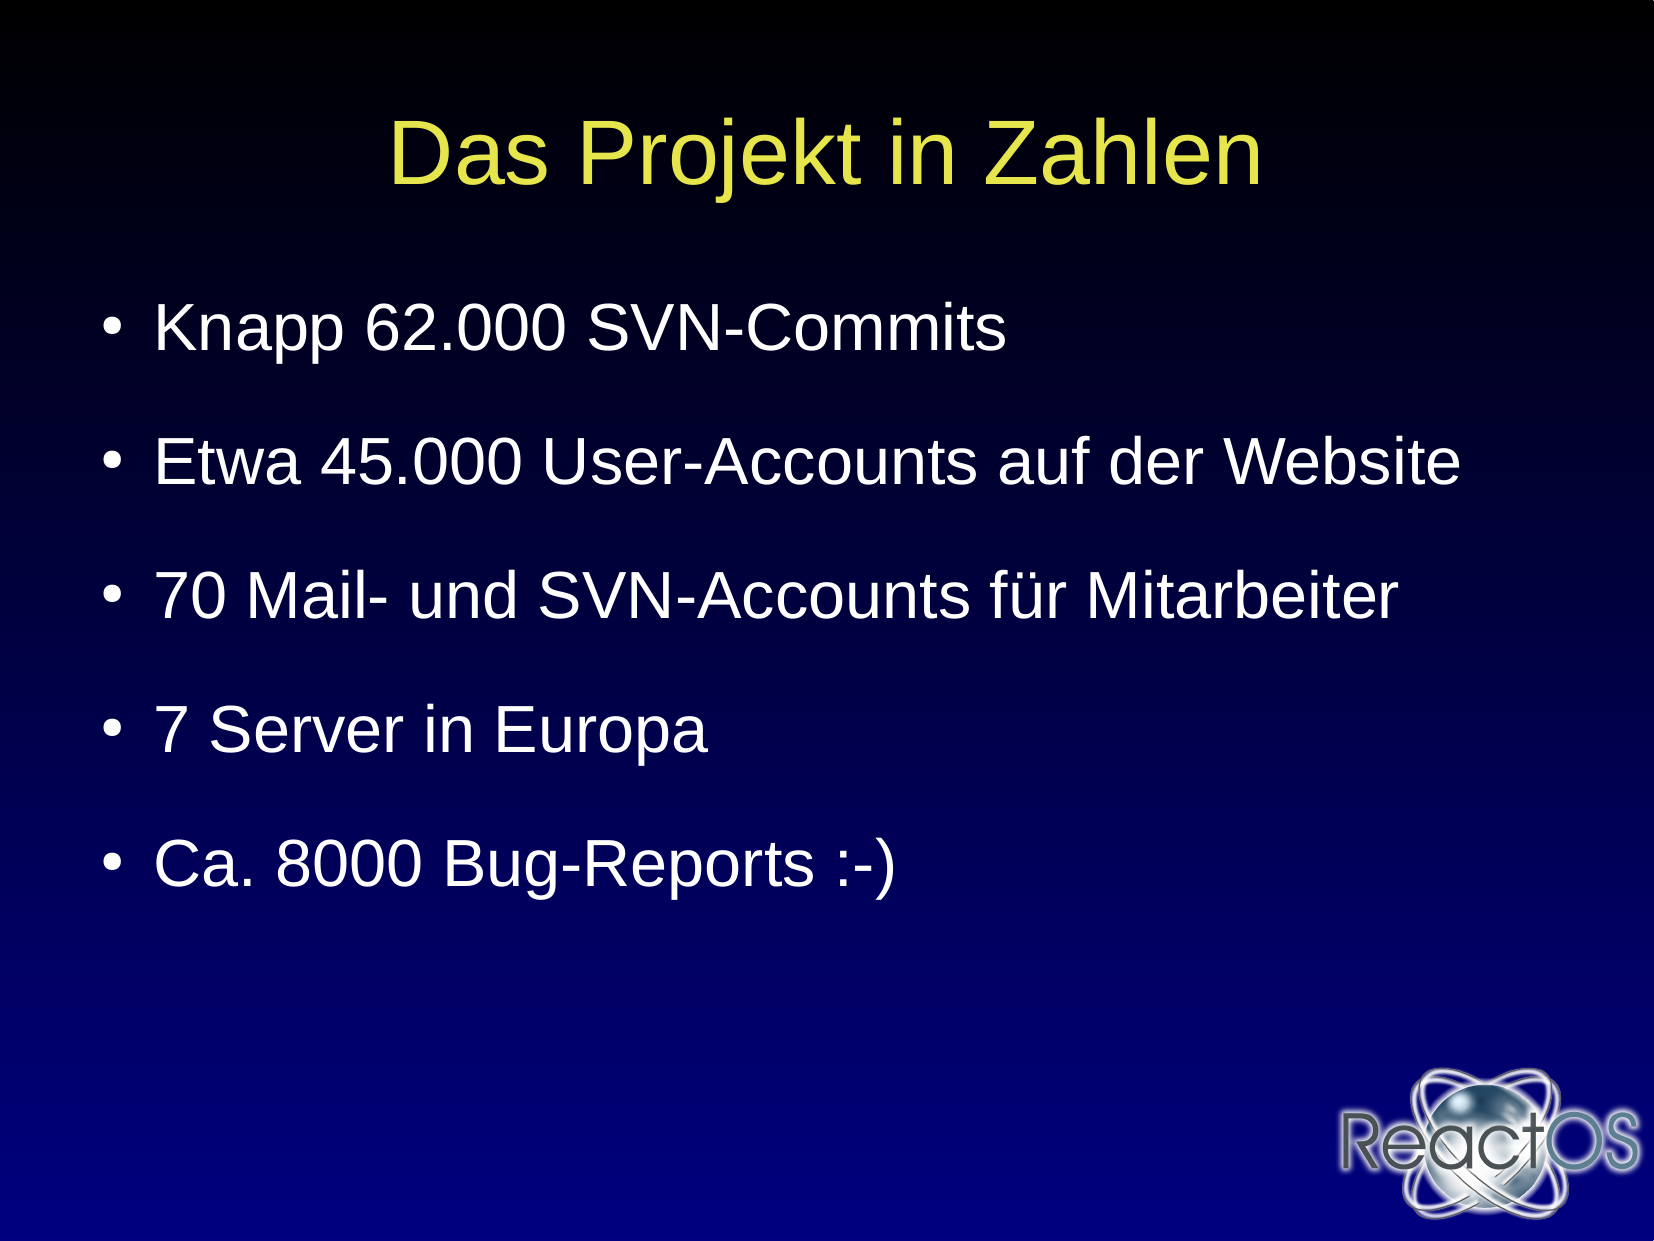

# Das Projekt in Zahlen
Knapp 62.000 SVN-Commits
Etwa 45.000 User-Accounts auf der Website
70 Mail- und SVN-Accounts für Mitarbeiter
7 Server in Europa
Ca. 8000 Bug-Reports :-)